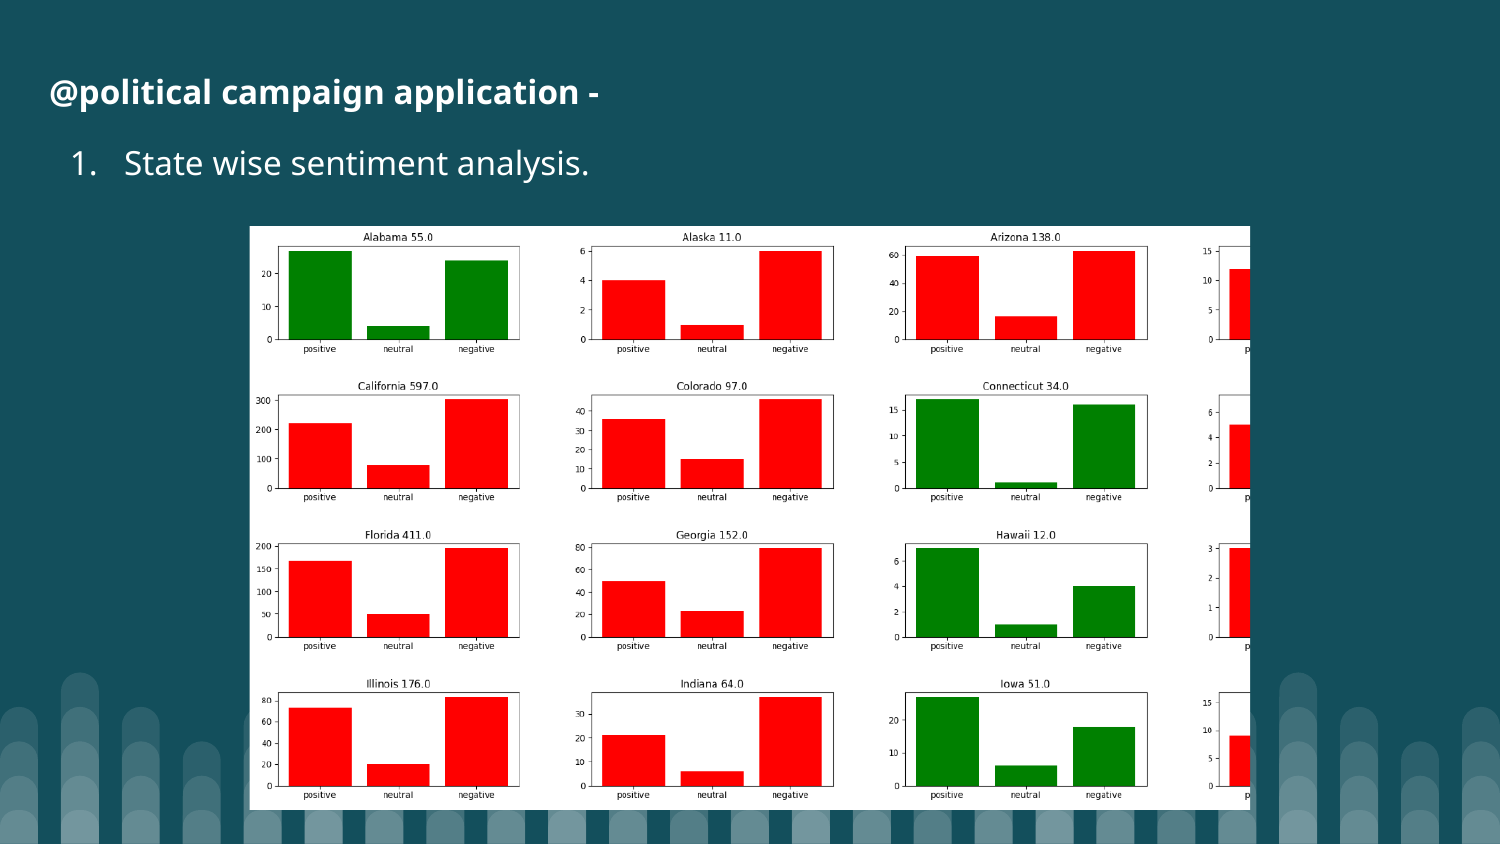

@political campaign application -
State wise sentiment analysis.